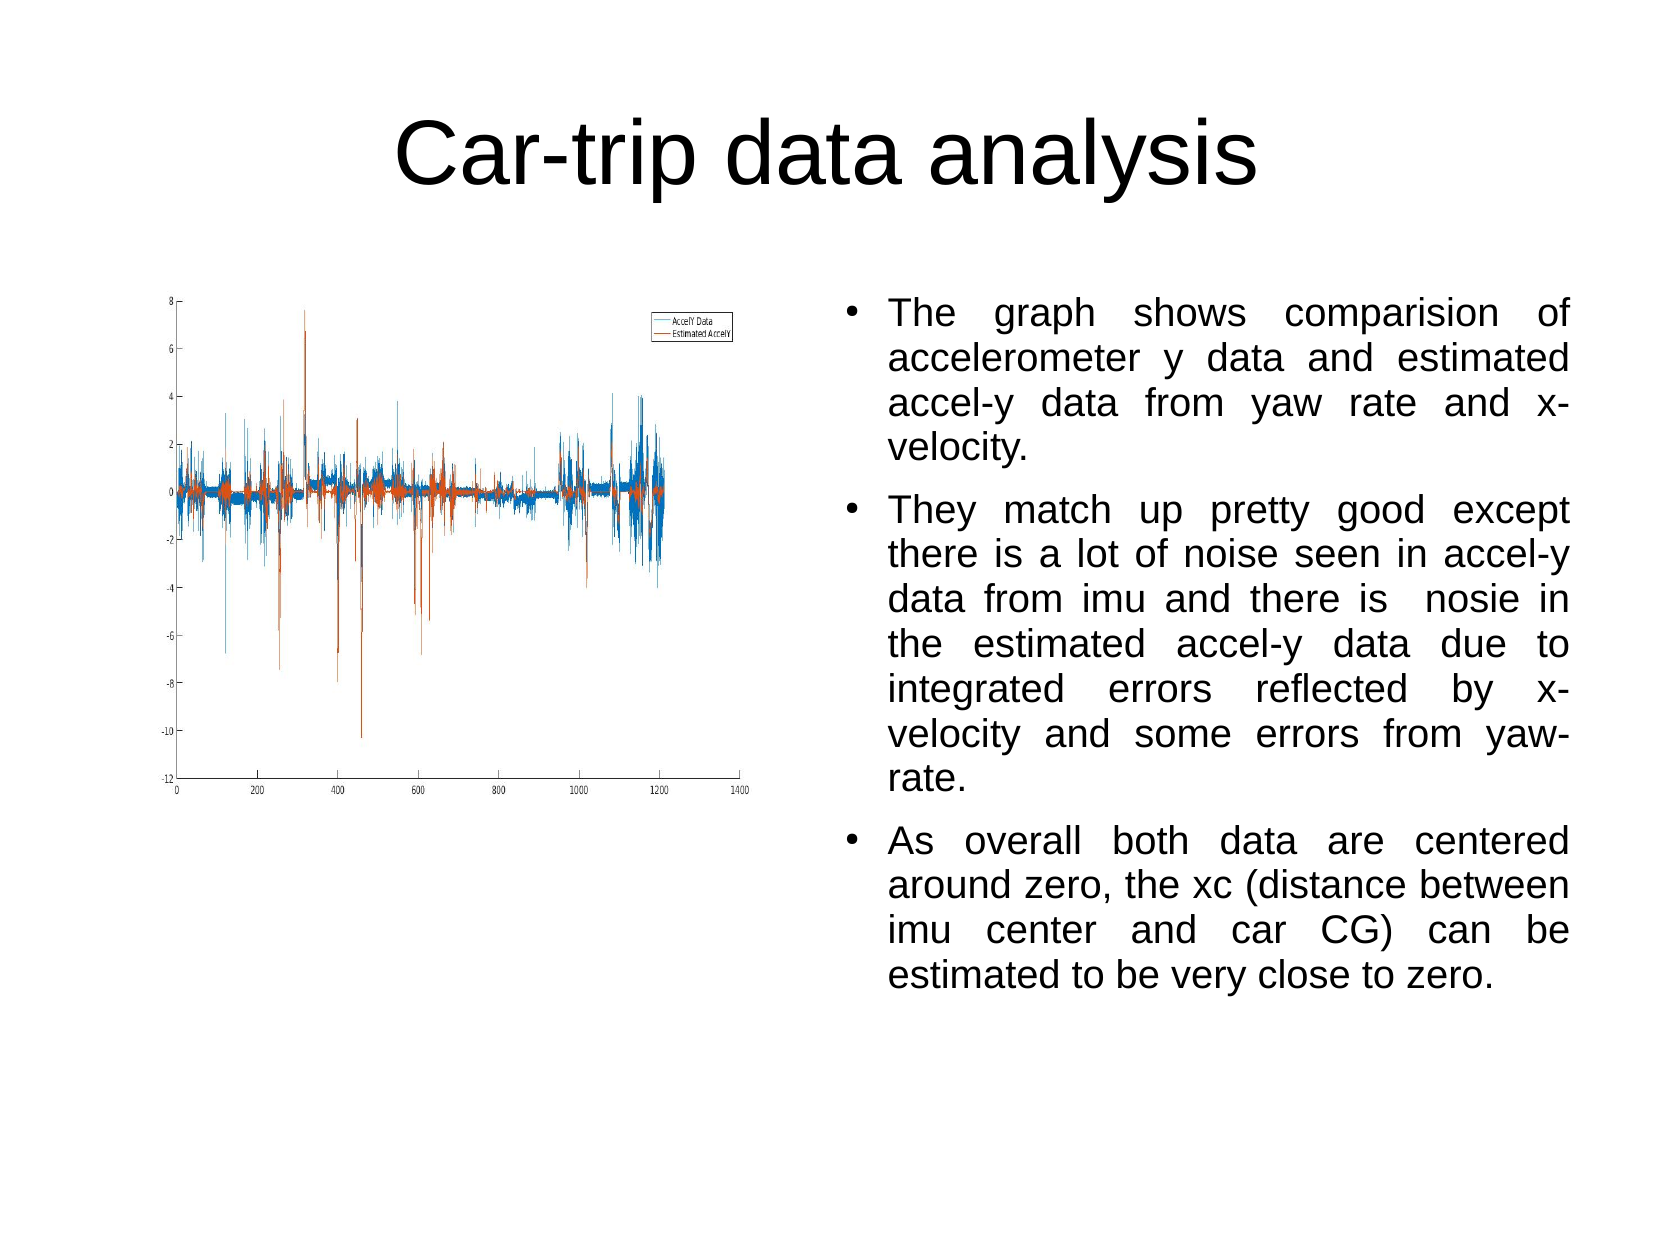

# Car-trip data analysis
The graph shows comparision of accelerometer y data and estimated accel-y data from yaw rate and x-velocity.
They match up pretty good except there is a lot of noise seen in accel-y data from imu and there is nosie in the estimated accel-y data due to integrated errors reflected by x-velocity and some errors from yaw-rate.
As overall both data are centered around zero, the xc (distance between imu center and car CG) can be estimated to be very close to zero.